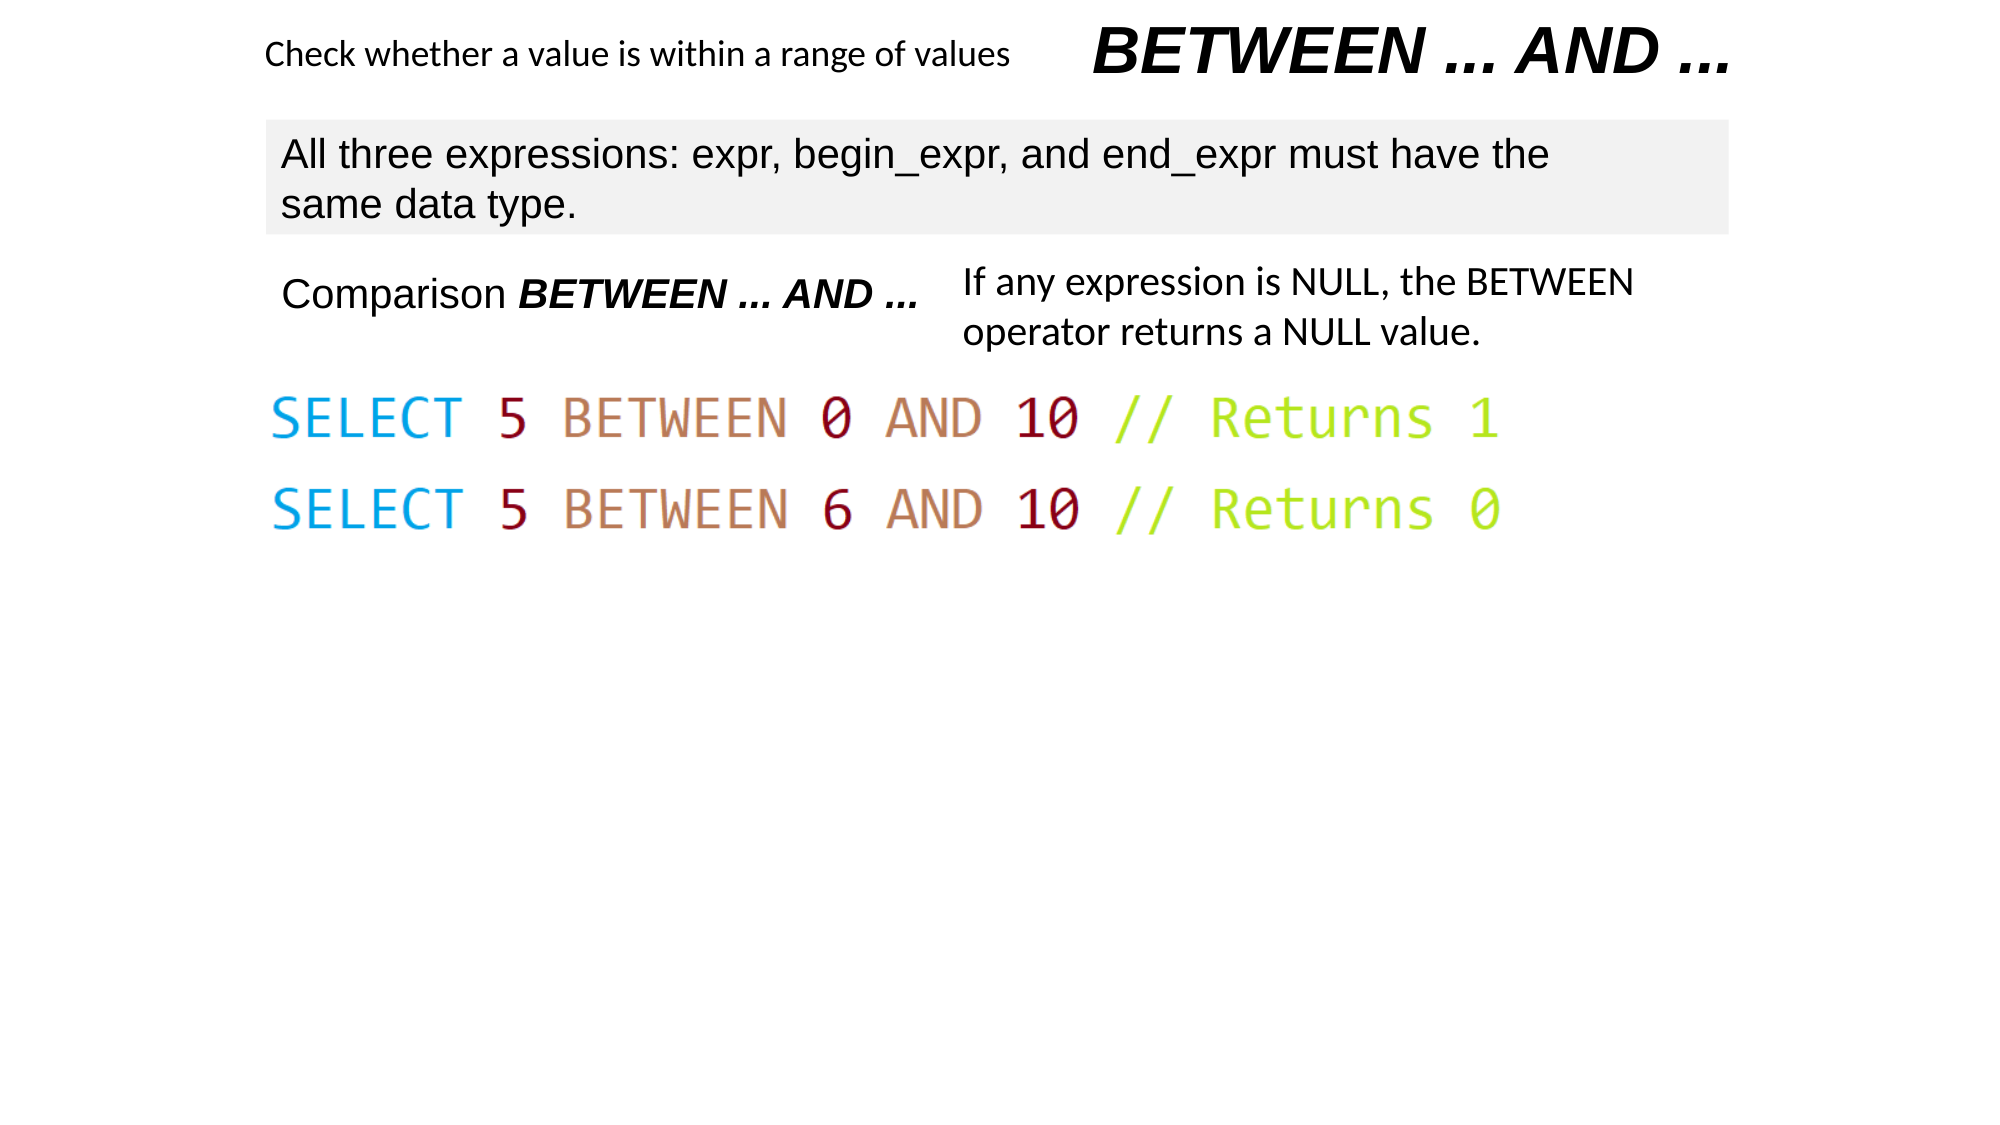

BETWEEN ... AND ...
Check whether a value is within a range of values
All three expressions: expr, begin_expr, and end_expr must have the same data type.
If any expression is NULL, the BETWEEN operator returns a NULL value.
Comparison BETWEEN ... AND ...